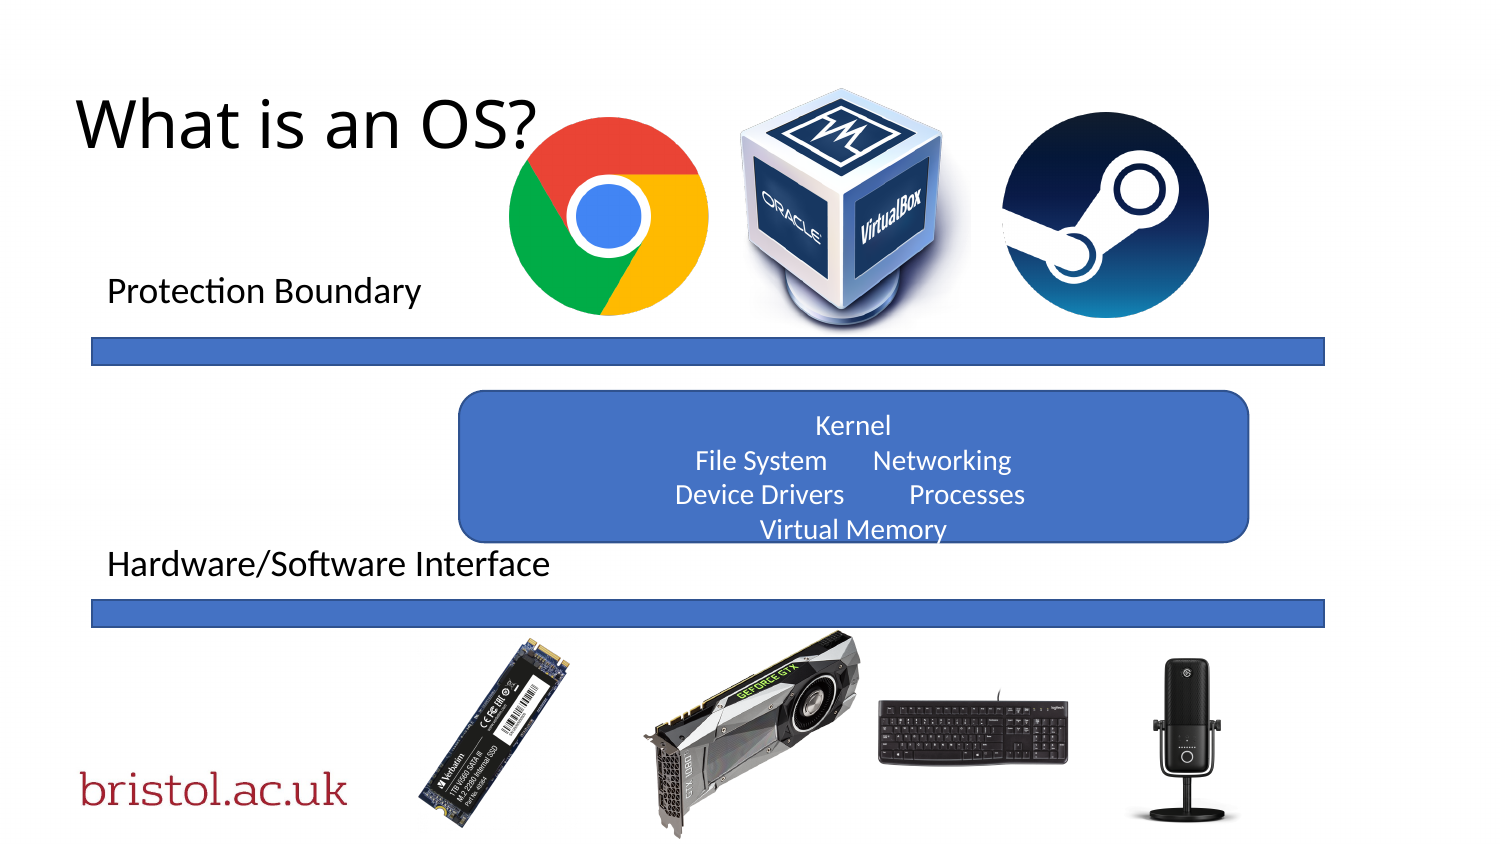

# What is an OS?
Protection Boundary
Kernel
File System Networking
Device Drivers Processes
Virtual Memory
Hardware/Software Interface